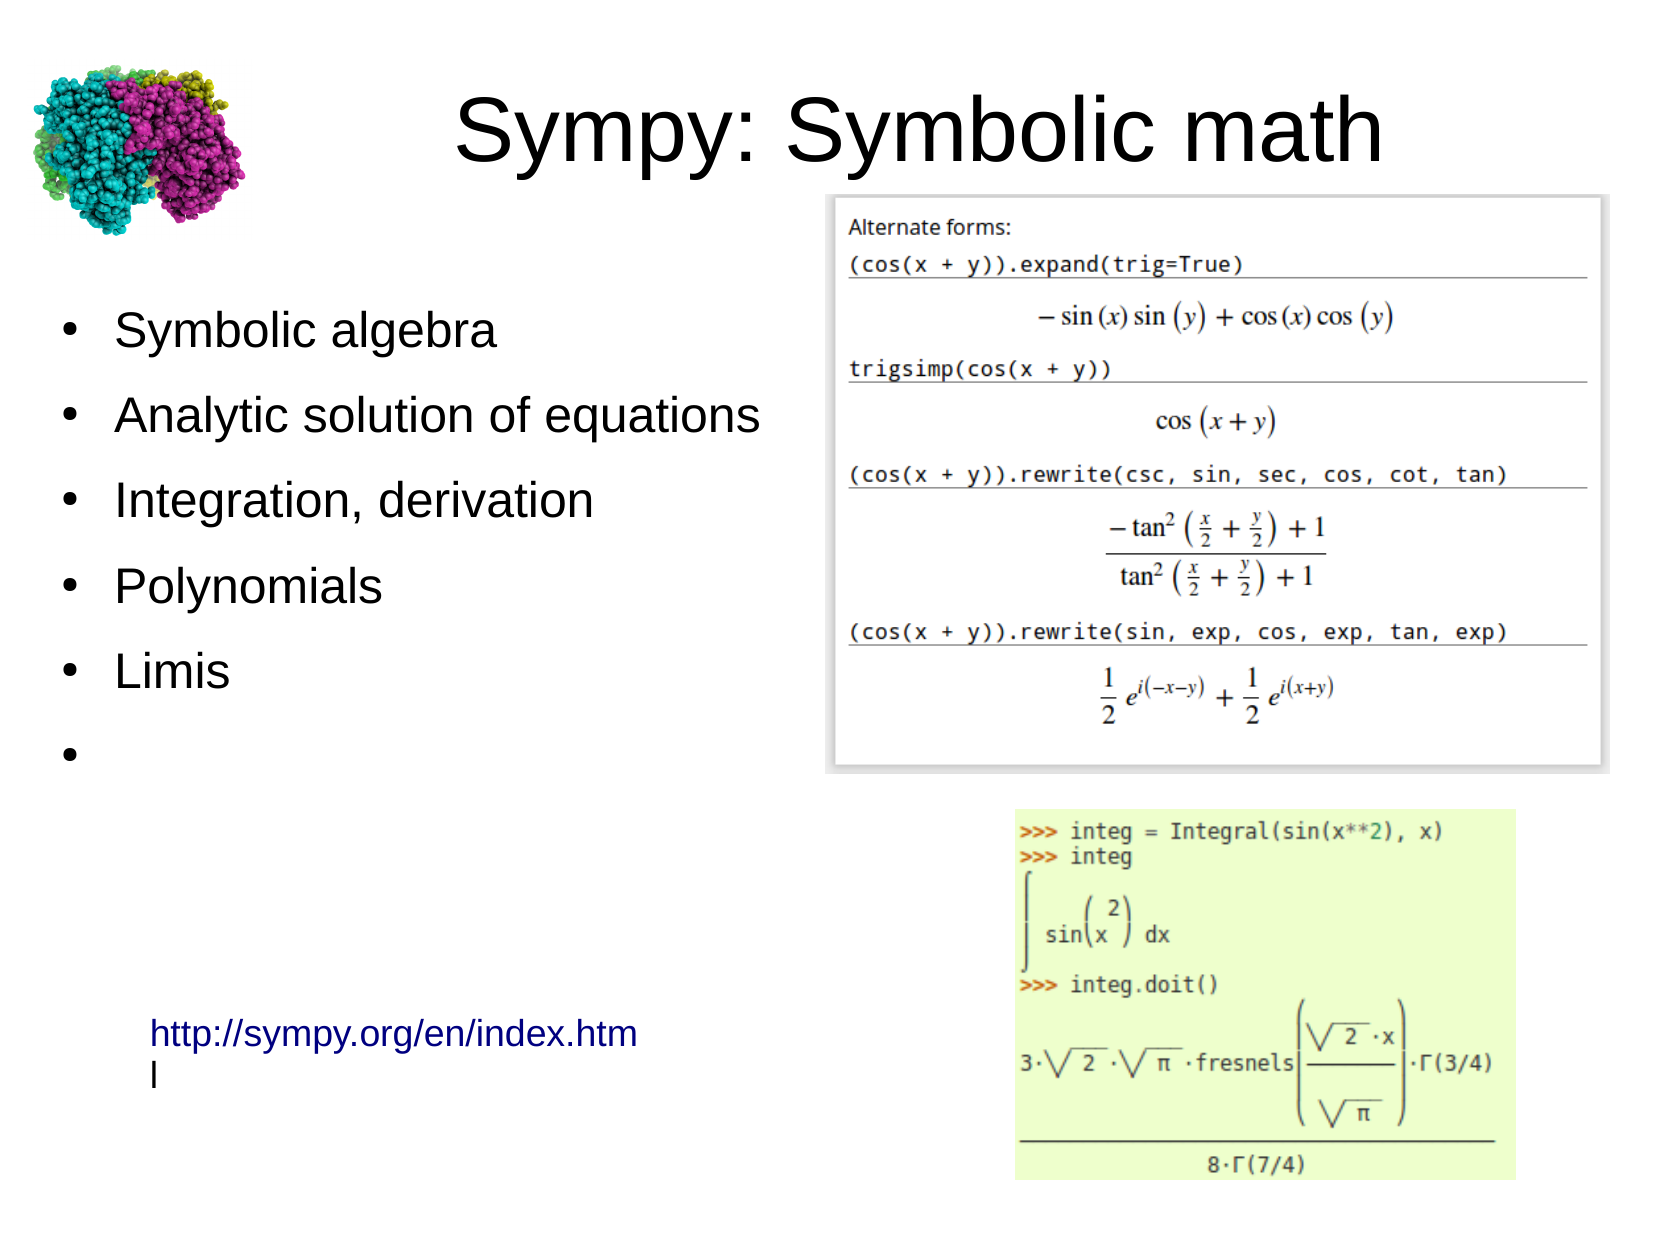

# Sympy: Symbolic math
Symbolic algebra
Analytic solution of equations
Integration, derivation
Polynomials
Limis
http://sympy.org/en/index.htm l